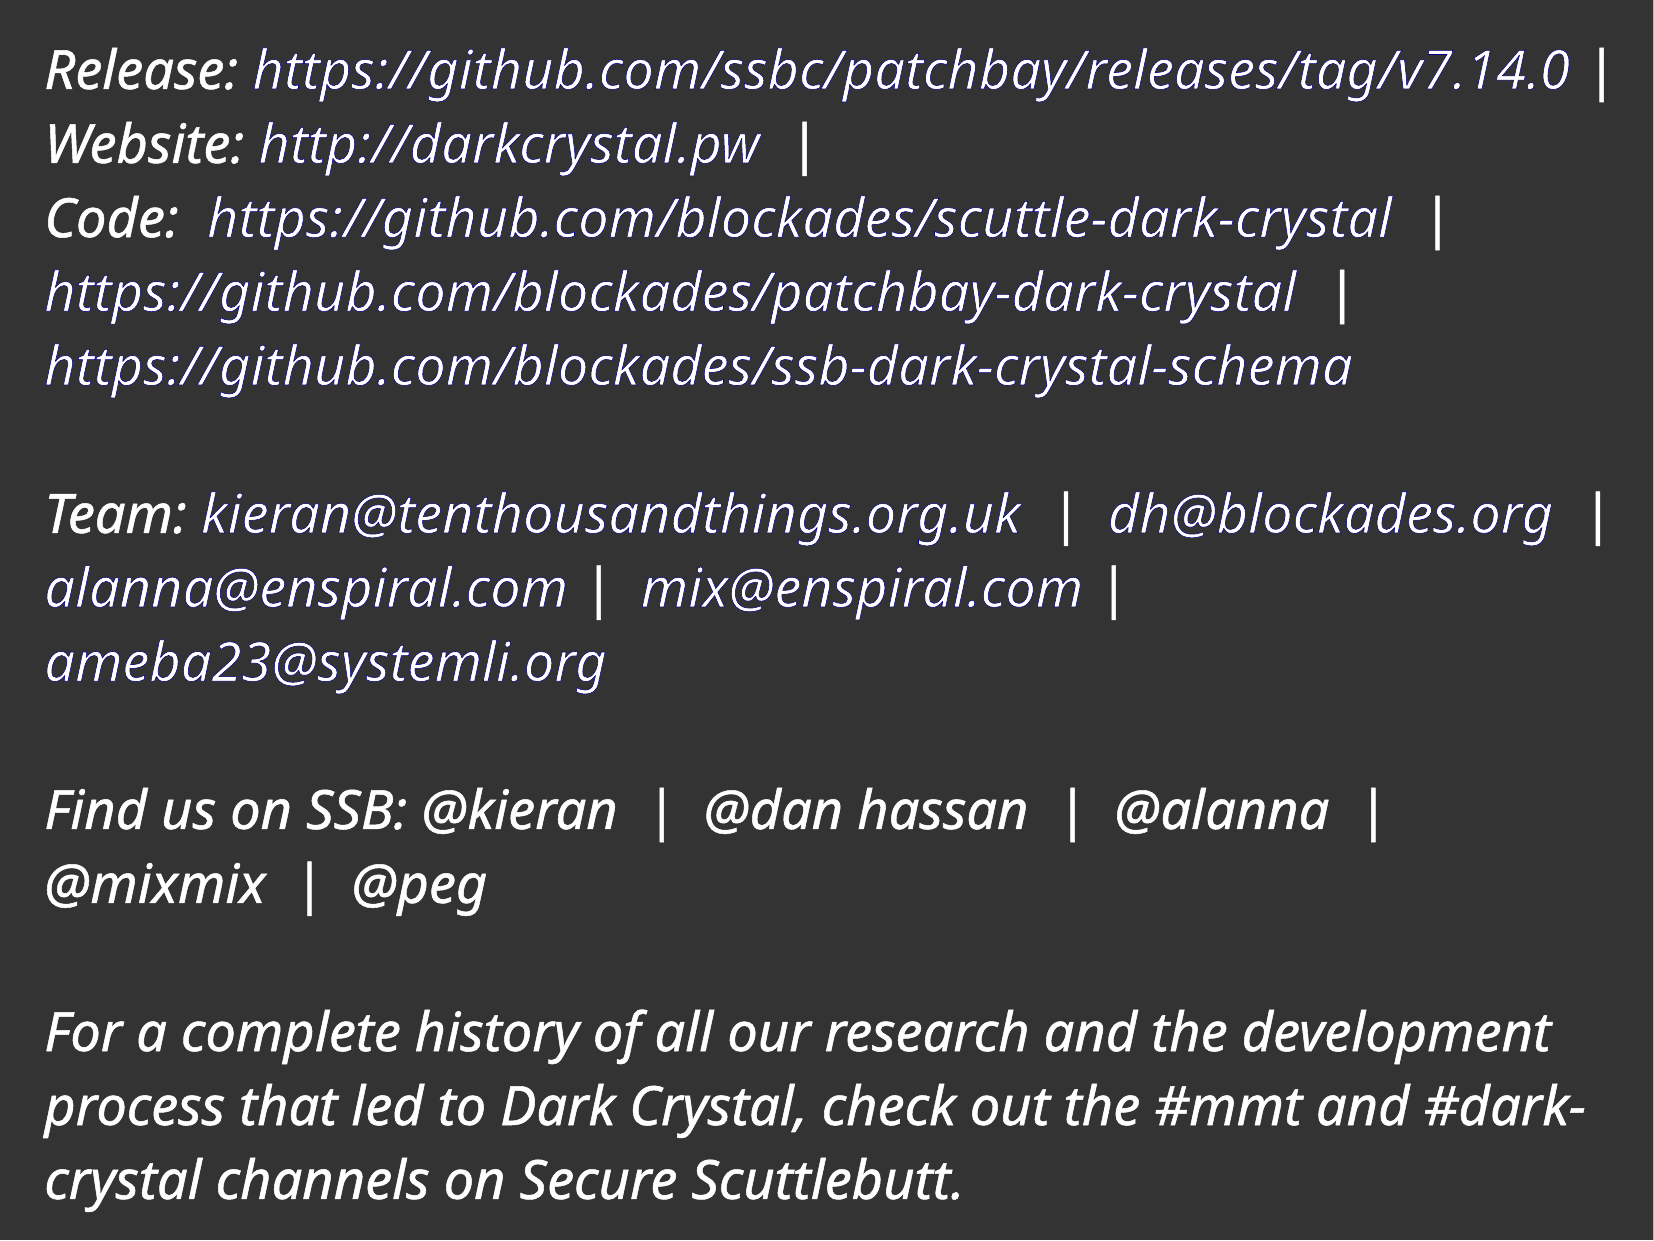

Release: https://github.com/ssbc/patchbay/releases/tag/v7.14.0 |
Website: http://darkcrystal.pw |
Code: https://github.com/blockades/scuttle-dark-crystal | https://github.com/blockades/patchbay-dark-crystal |
https://github.com/blockades/ssb-dark-crystal-schema
Team: kieran@tenthousandthings.org.uk | dh@blockades.org |
alanna@enspiral.com | mix@enspiral.com | ameba23@systemli.org
Find us on SSB: @kieran | @dan hassan | @alanna | @mixmix | @peg
For a complete history of all our research and the development process that led to Dark Crystal, check out the #mmt and #dark-crystal channels on Secure Scuttlebutt.